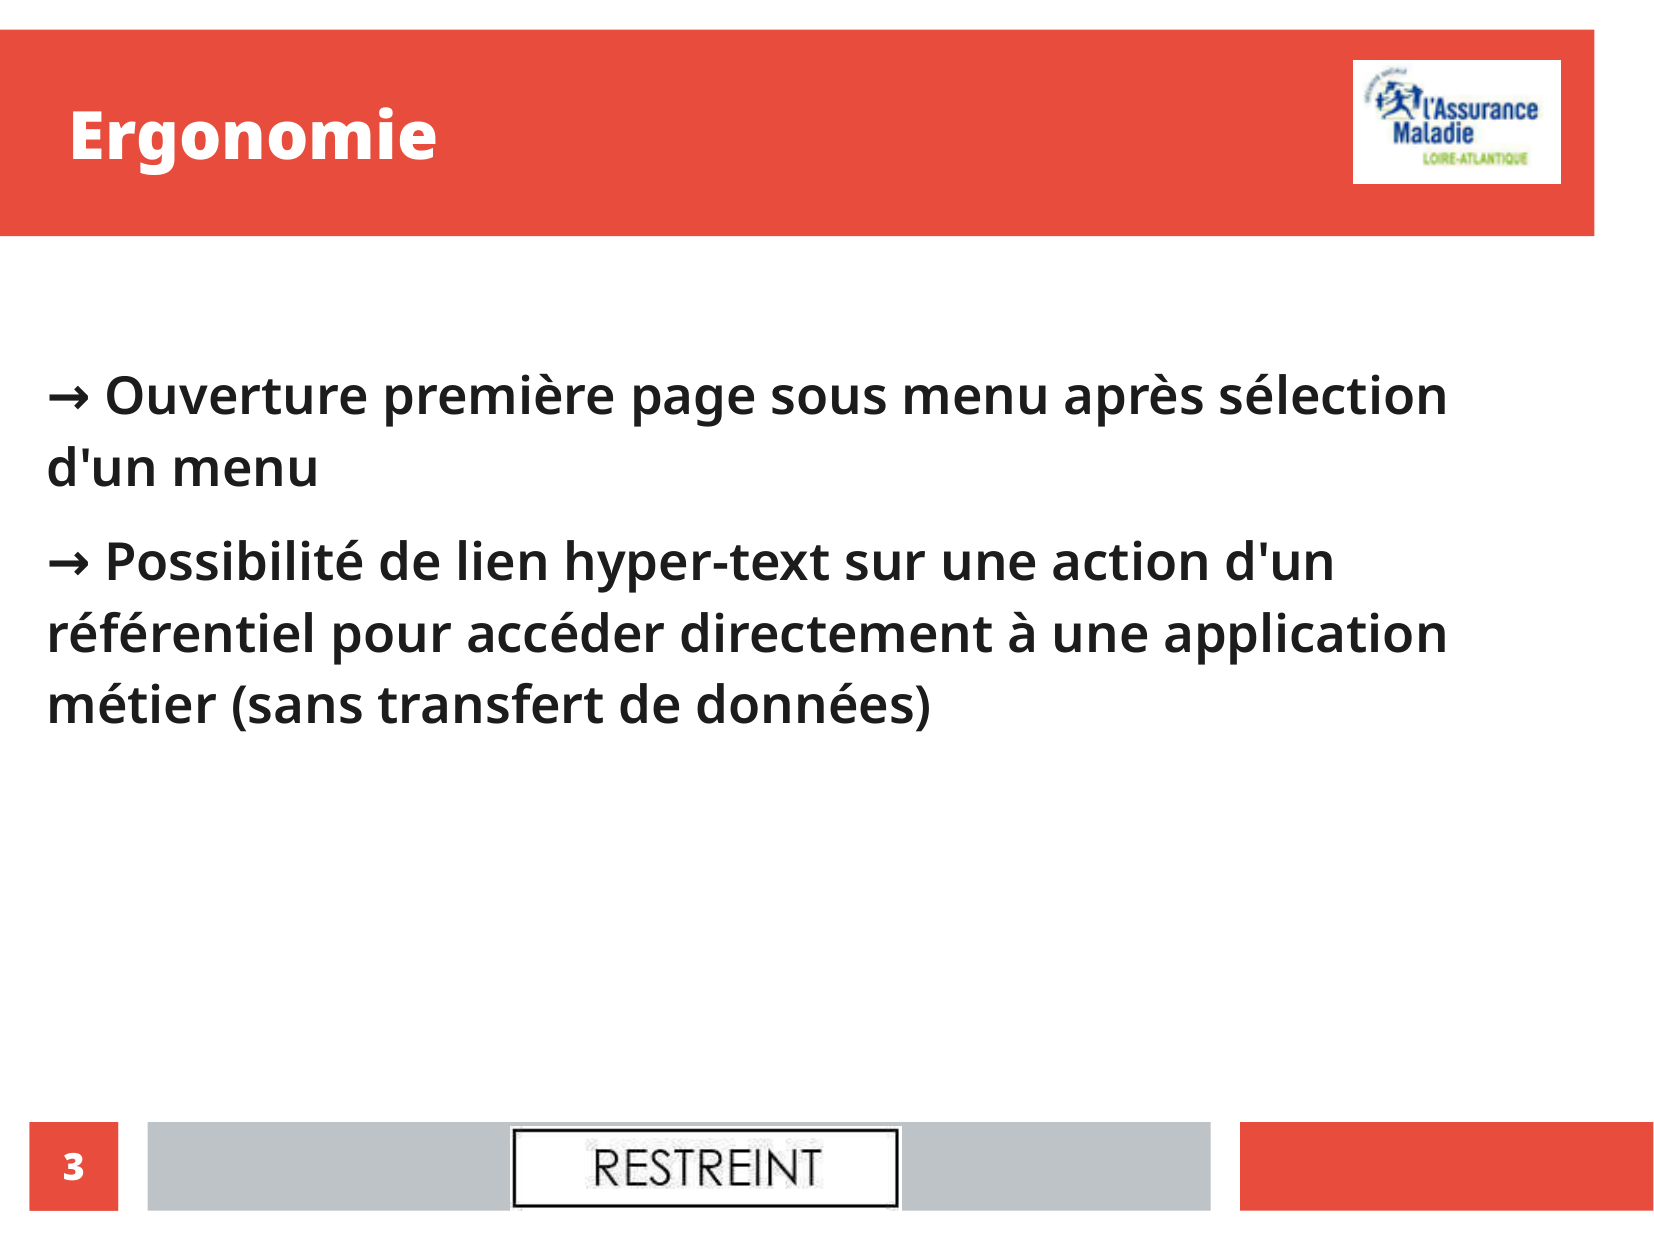

#
Ergonomie
→ Ouverture première page sous menu après sélection d'un menu
→ Possibilité de lien hyper-text sur une action d'un référentiel pour accéder directement à une application métier (sans transfert de données)
3